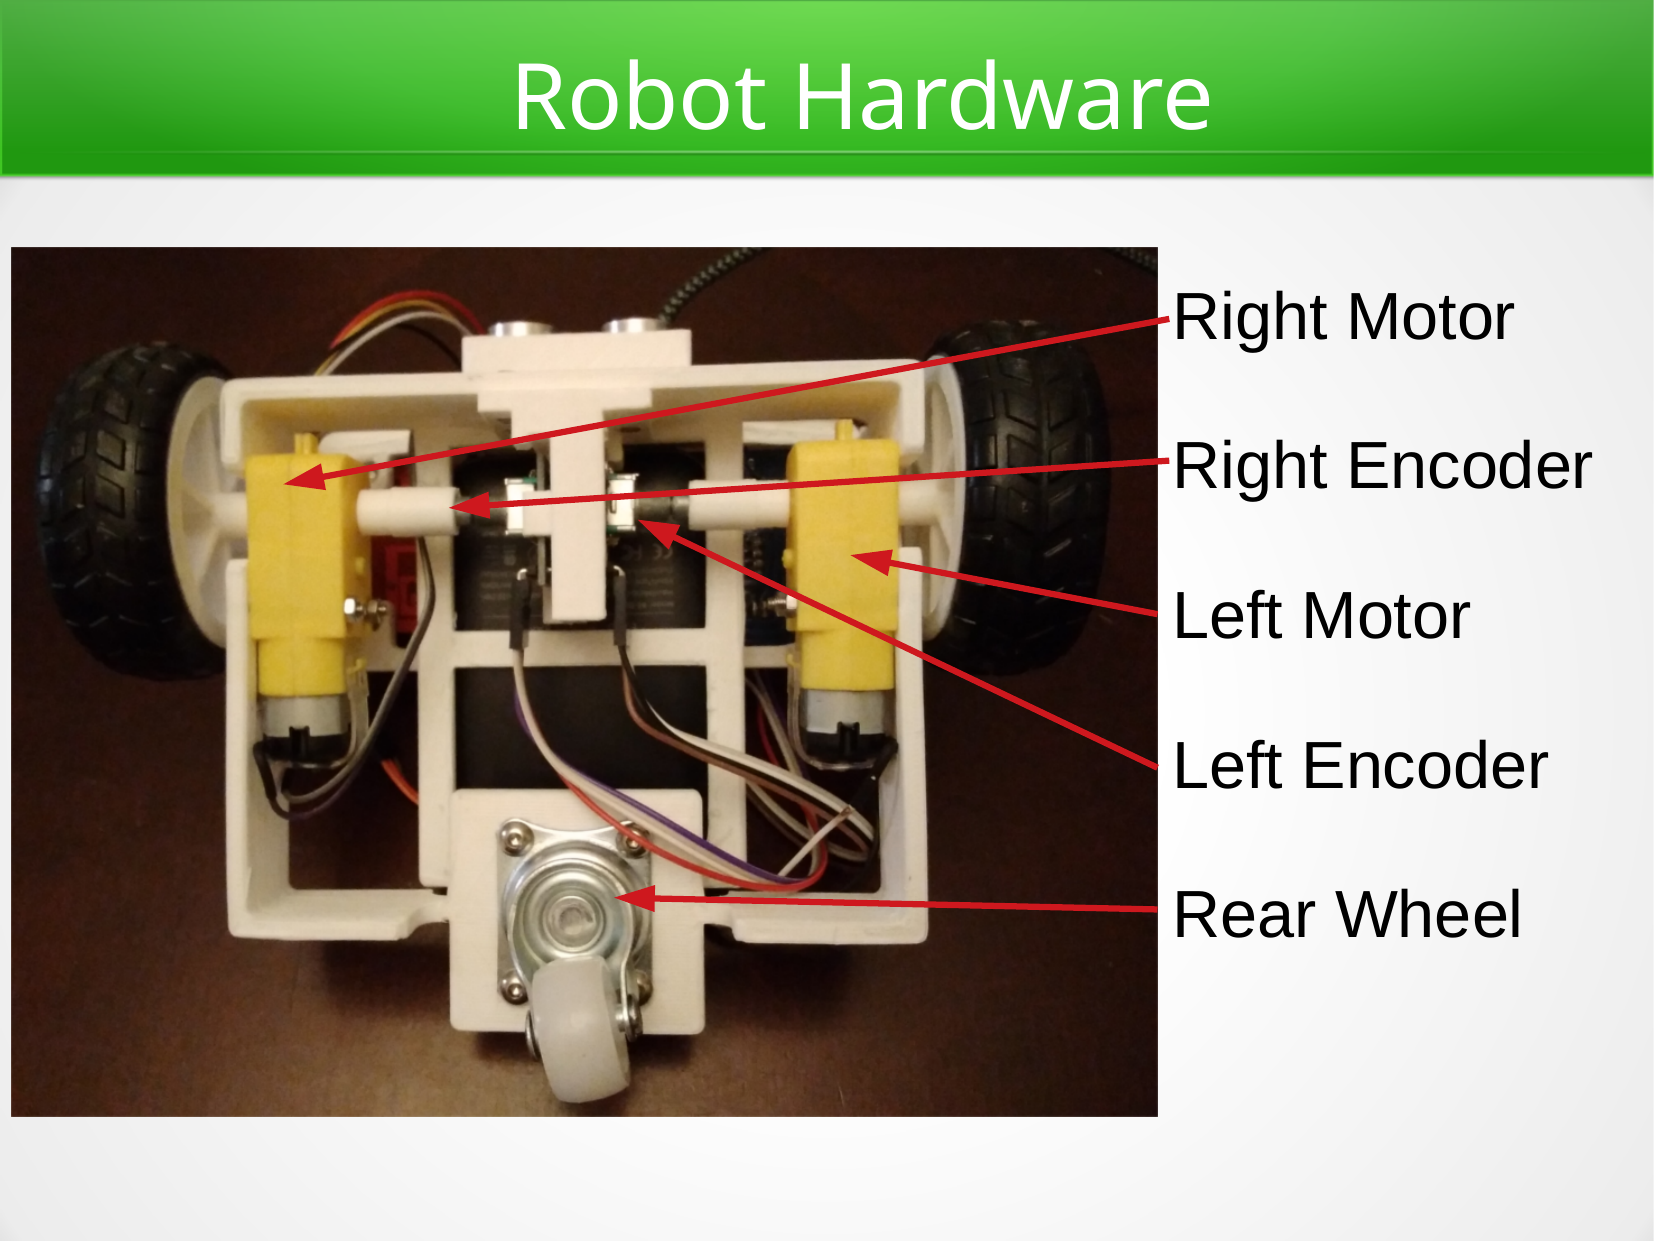

# Robot Hardware
Right Motor
Right Encoder
Left Motor
Left Encoder
Rear Wheel